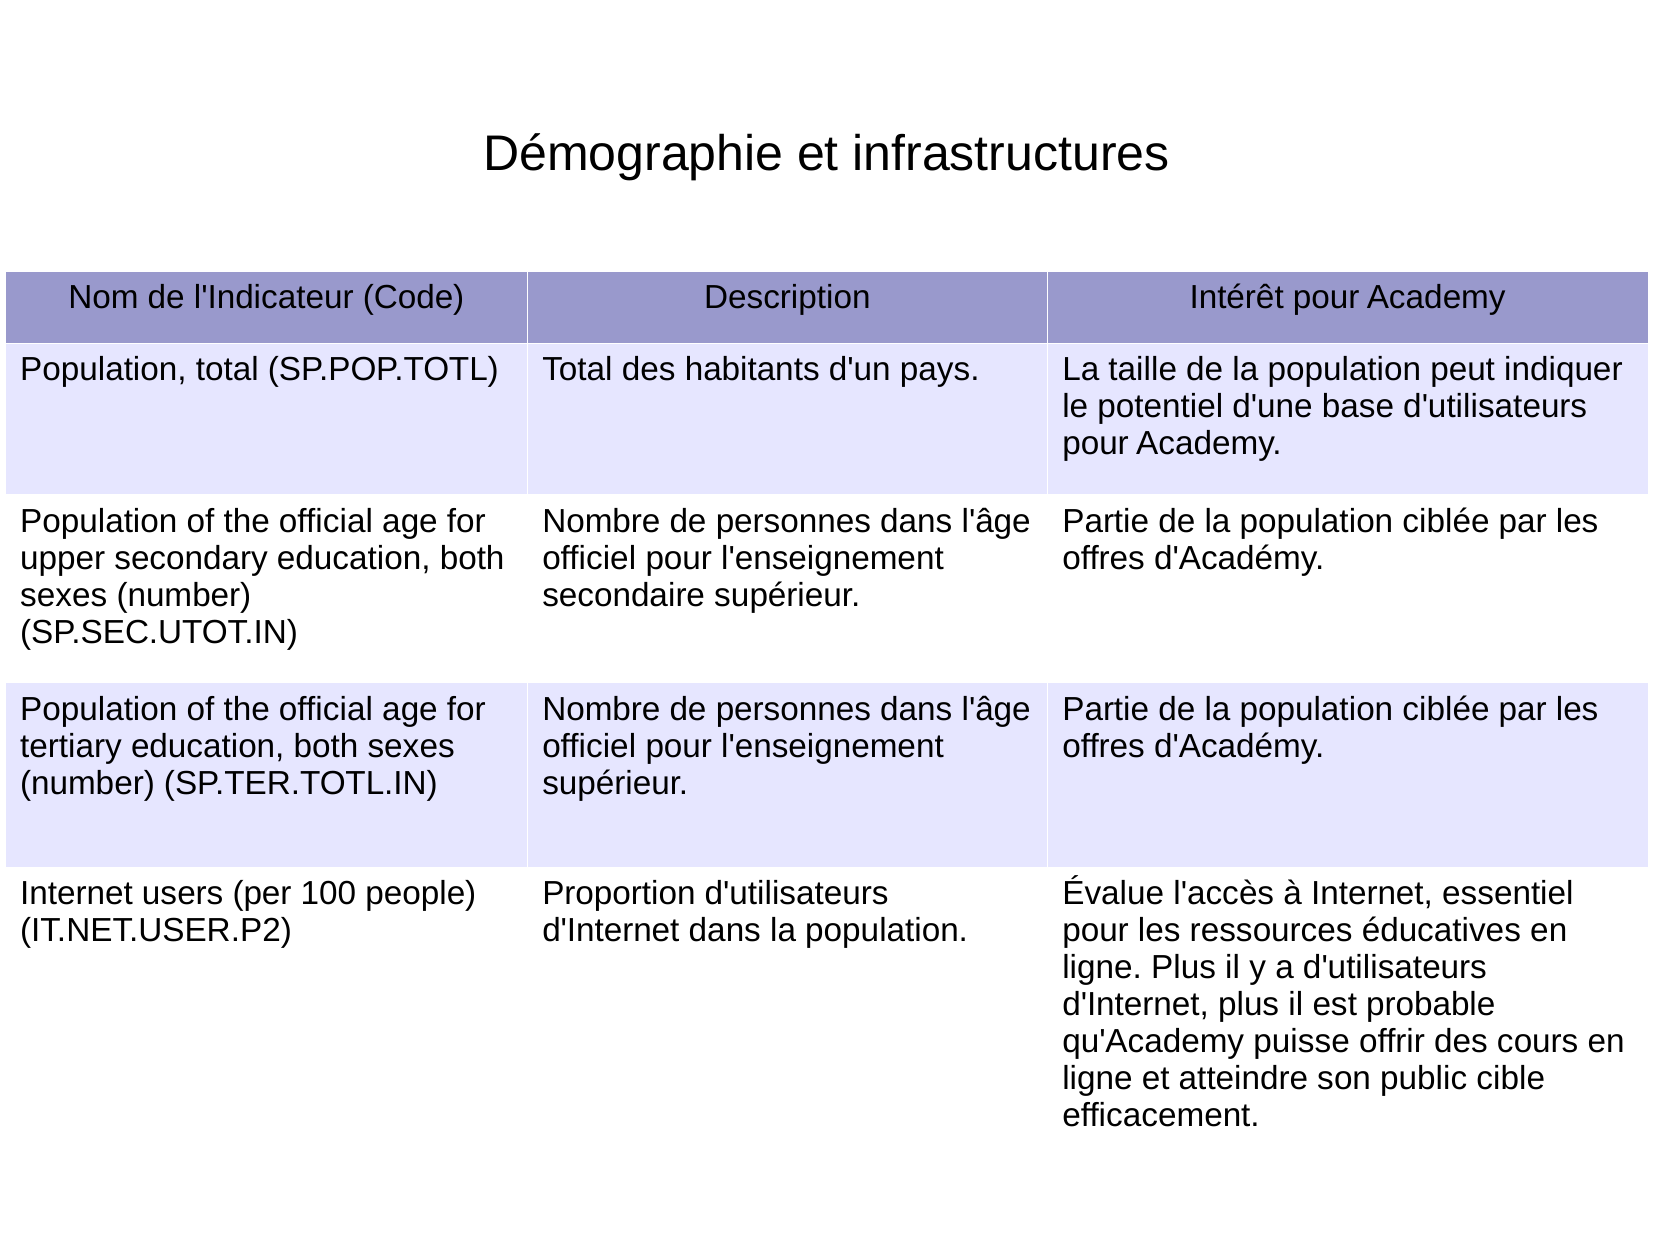

# Démographie et infrastructures
| Nom de l'Indicateur (Code) | Description | Intérêt pour Academy |
| --- | --- | --- |
| Population, total (SP.POP.TOTL) | Total des habitants d'un pays. | La taille de la population peut indiquer le potentiel d'une base d'utilisateurs pour Academy. |
| Population of the official age for upper secondary education, both sexes (number) (SP.SEC.UTOT.IN) | Nombre de personnes dans l'âge officiel pour l'enseignement secondaire supérieur. | Partie de la population ciblée par les offres d'Académy. |
| Population of the official age for tertiary education, both sexes (number) (SP.TER.TOTL.IN) | Nombre de personnes dans l'âge officiel pour l'enseignement supérieur. | Partie de la population ciblée par les offres d'Académy. |
| Internet users (per 100 people) (IT.NET.USER.P2) | Proportion d'utilisateurs d'Internet dans la population. | Évalue l'accès à Internet, essentiel pour les ressources éducatives en ligne. Plus il y a d'utilisateurs d'Internet, plus il est probable qu'Academy puisse offrir des cours en ligne et atteindre son public cible efficacement. |